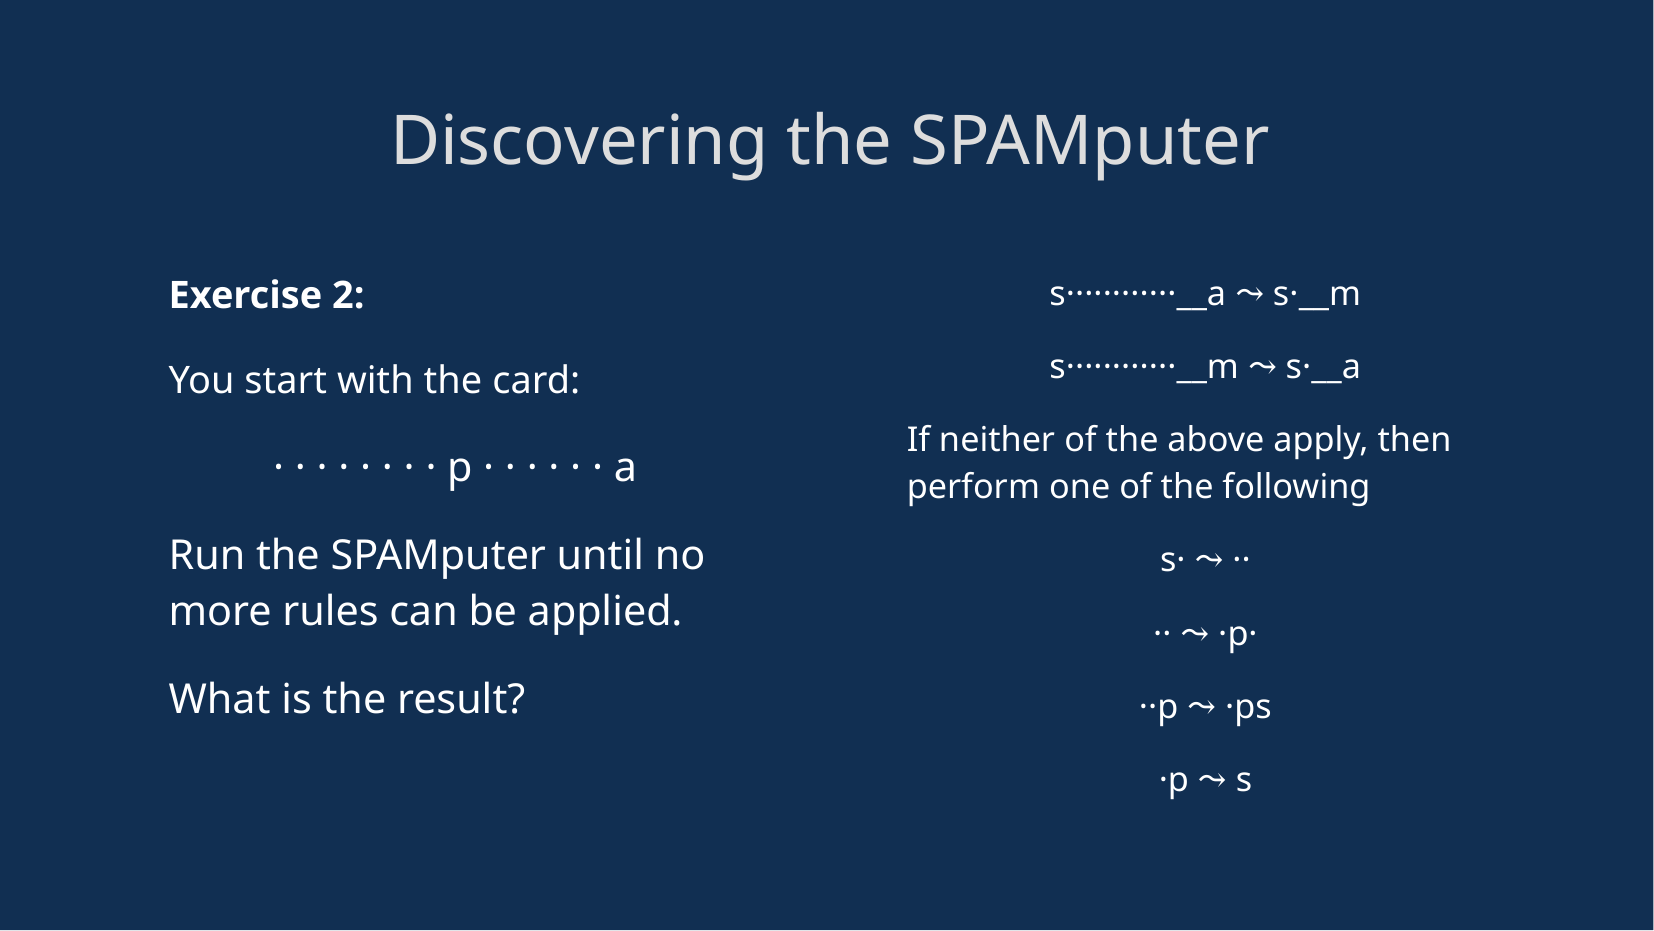

# Discovering the SPAMputer
Exercise 2:
You start with the card:
· · · · · · · · p · · · · · · a
Run the SPAMputer until no more rules can be applied.
What is the result?
s············__a ⤳ s·__m
s············__m ⤳ s·__a
If neither of the above apply, then perform one of the following
s· ⤳ ··
·· ⤳ ·p·
··p ⤳ ·ps
·p ⤳ s